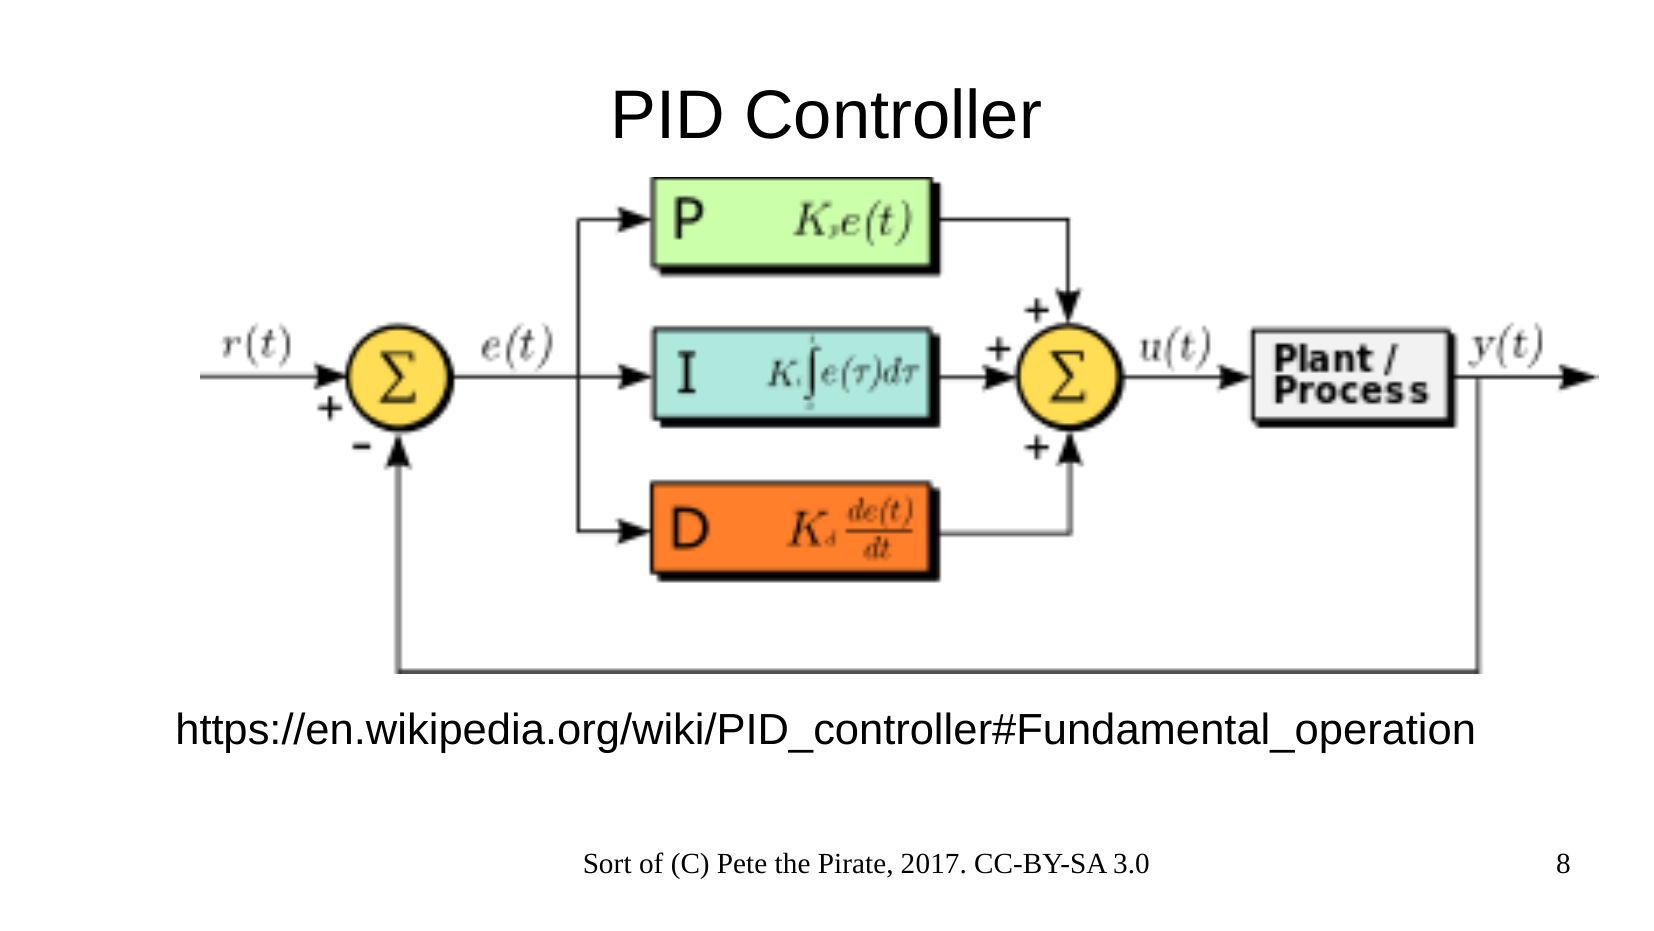

# PID Controller
https://en.wikipedia.org/wiki/PID_controller#Fundamental_operation
Sort of (C) Pete the Pirate, 2017. CC-BY-SA 3.0
8